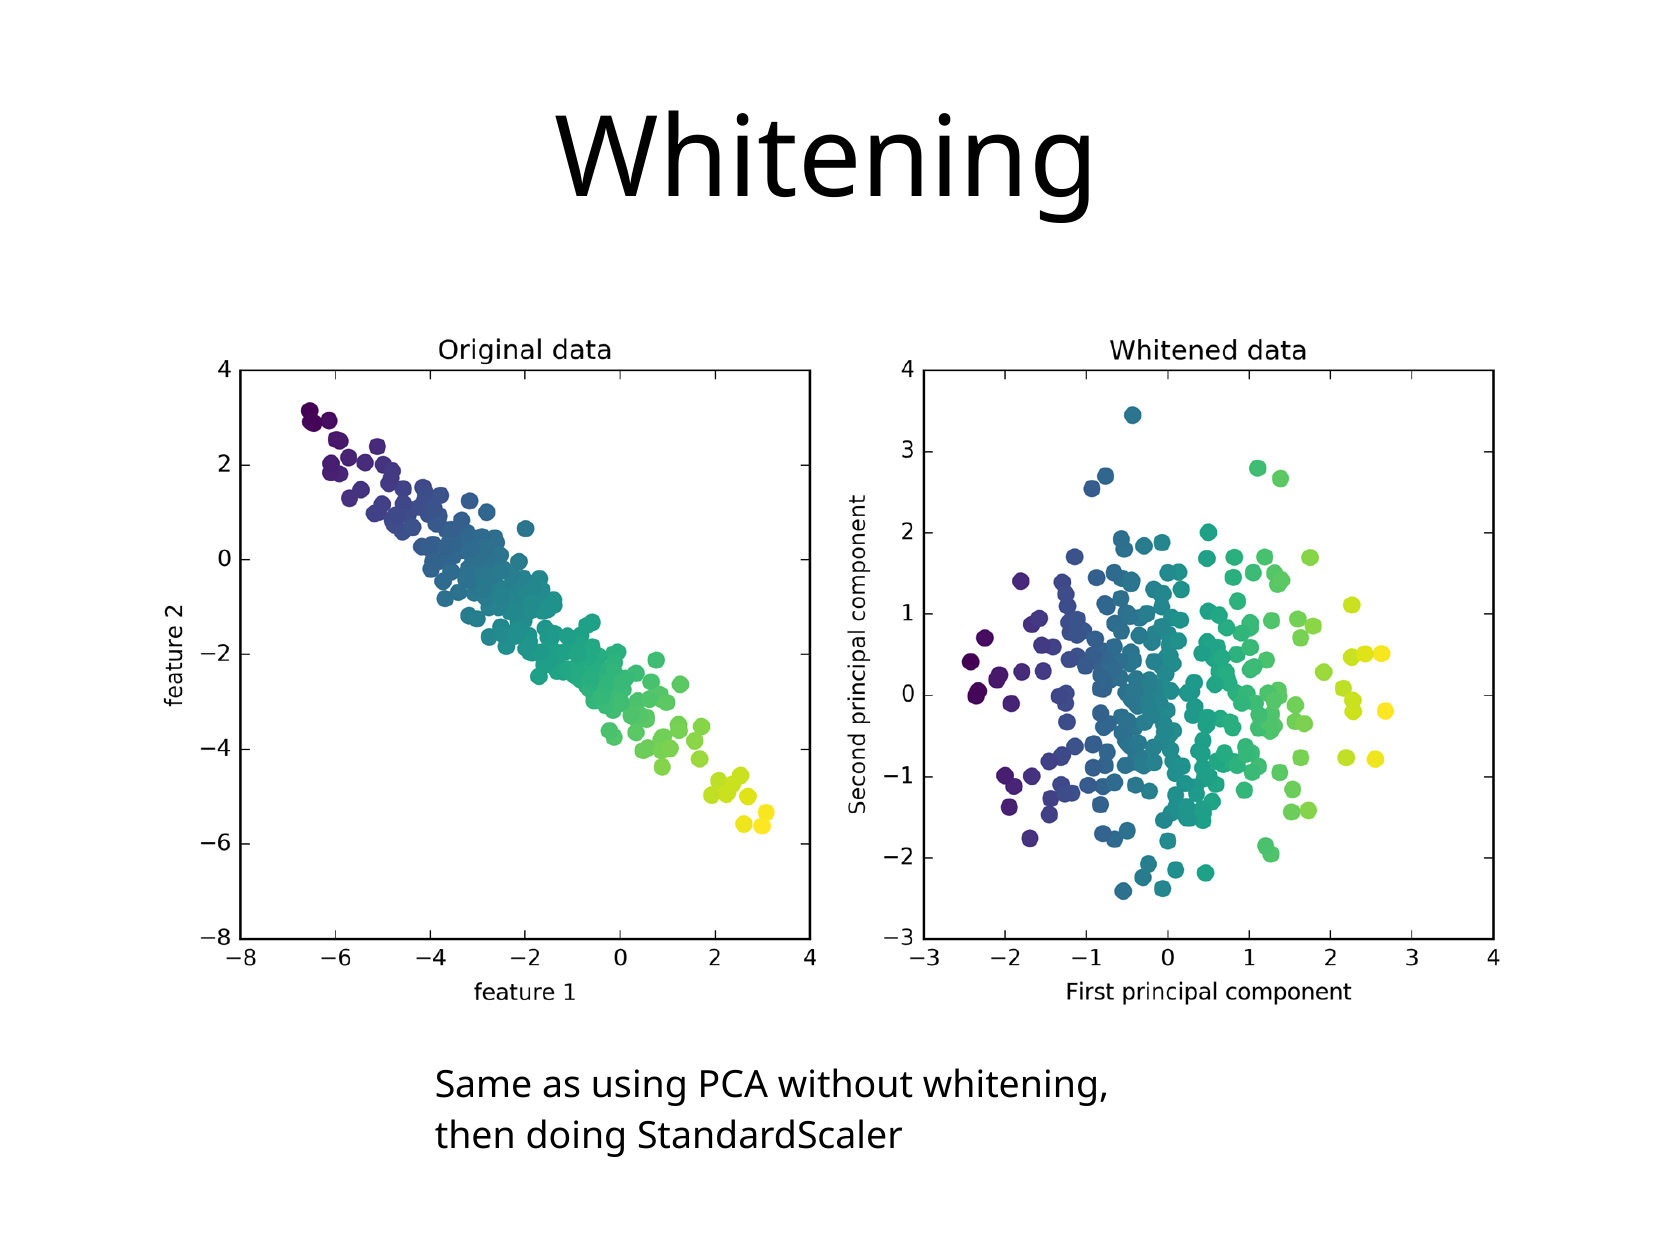

# Whitening
Same as using PCA without whitening, then doing StandardScaler